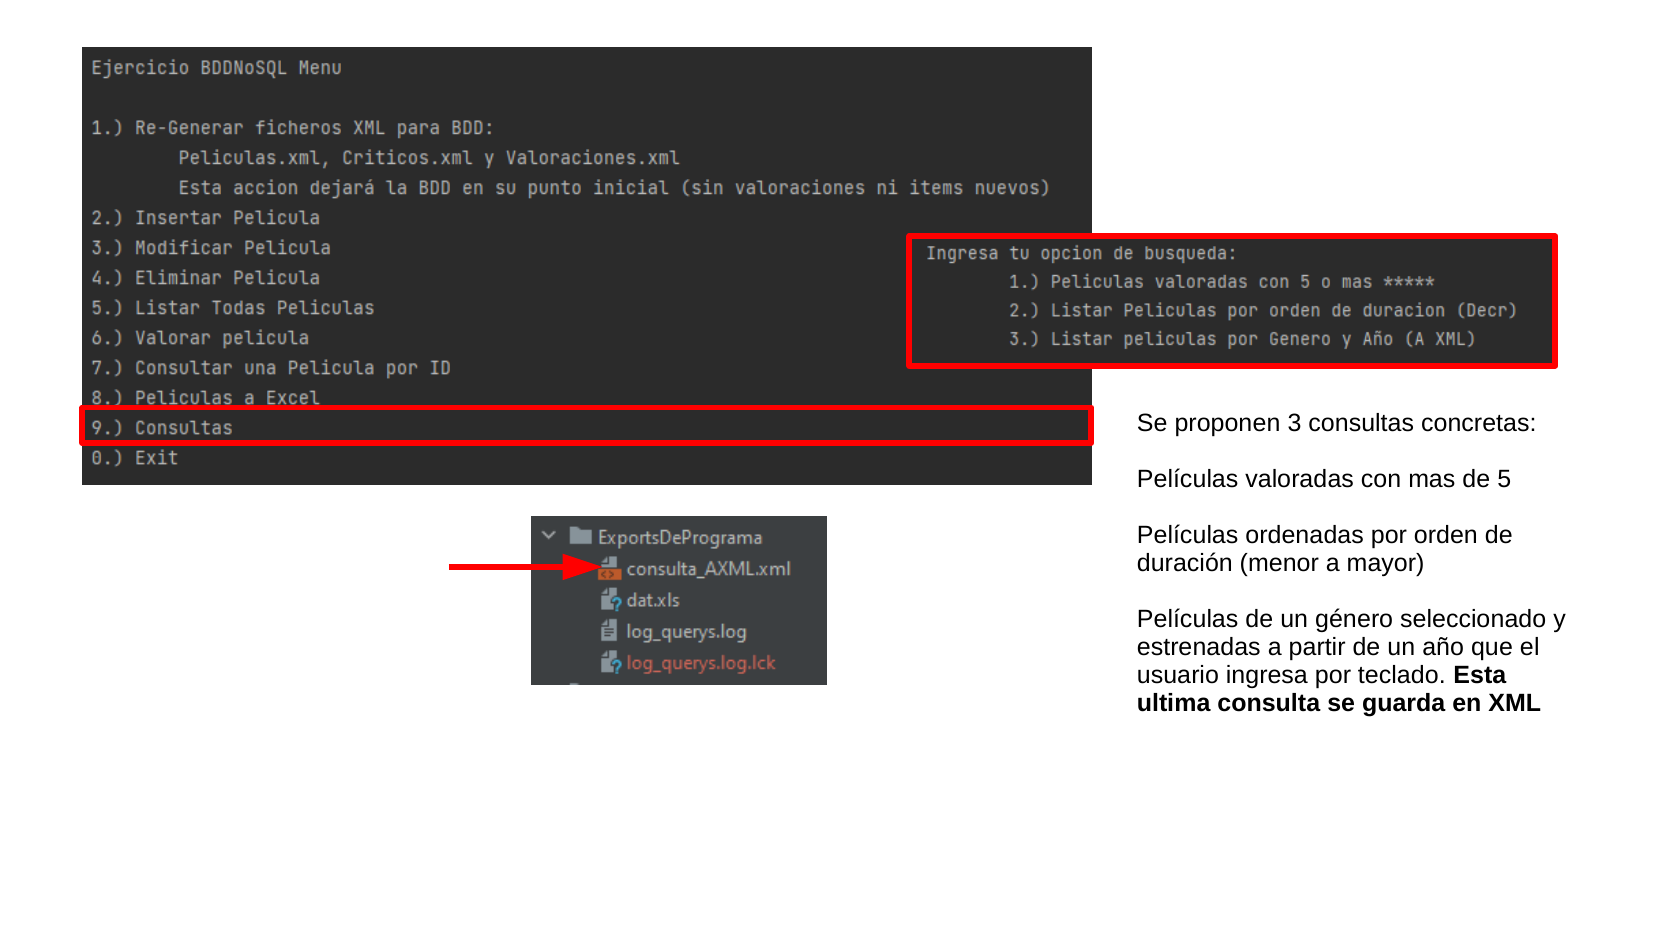

Se proponen 3 consultas concretas:
Películas valoradas con mas de 5
Películas ordenadas por orden de duración (menor a mayor)
Películas de un género seleccionado y estrenadas a partir de un año que el usuario ingresa por teclado. Esta ultima consulta se guarda en XML